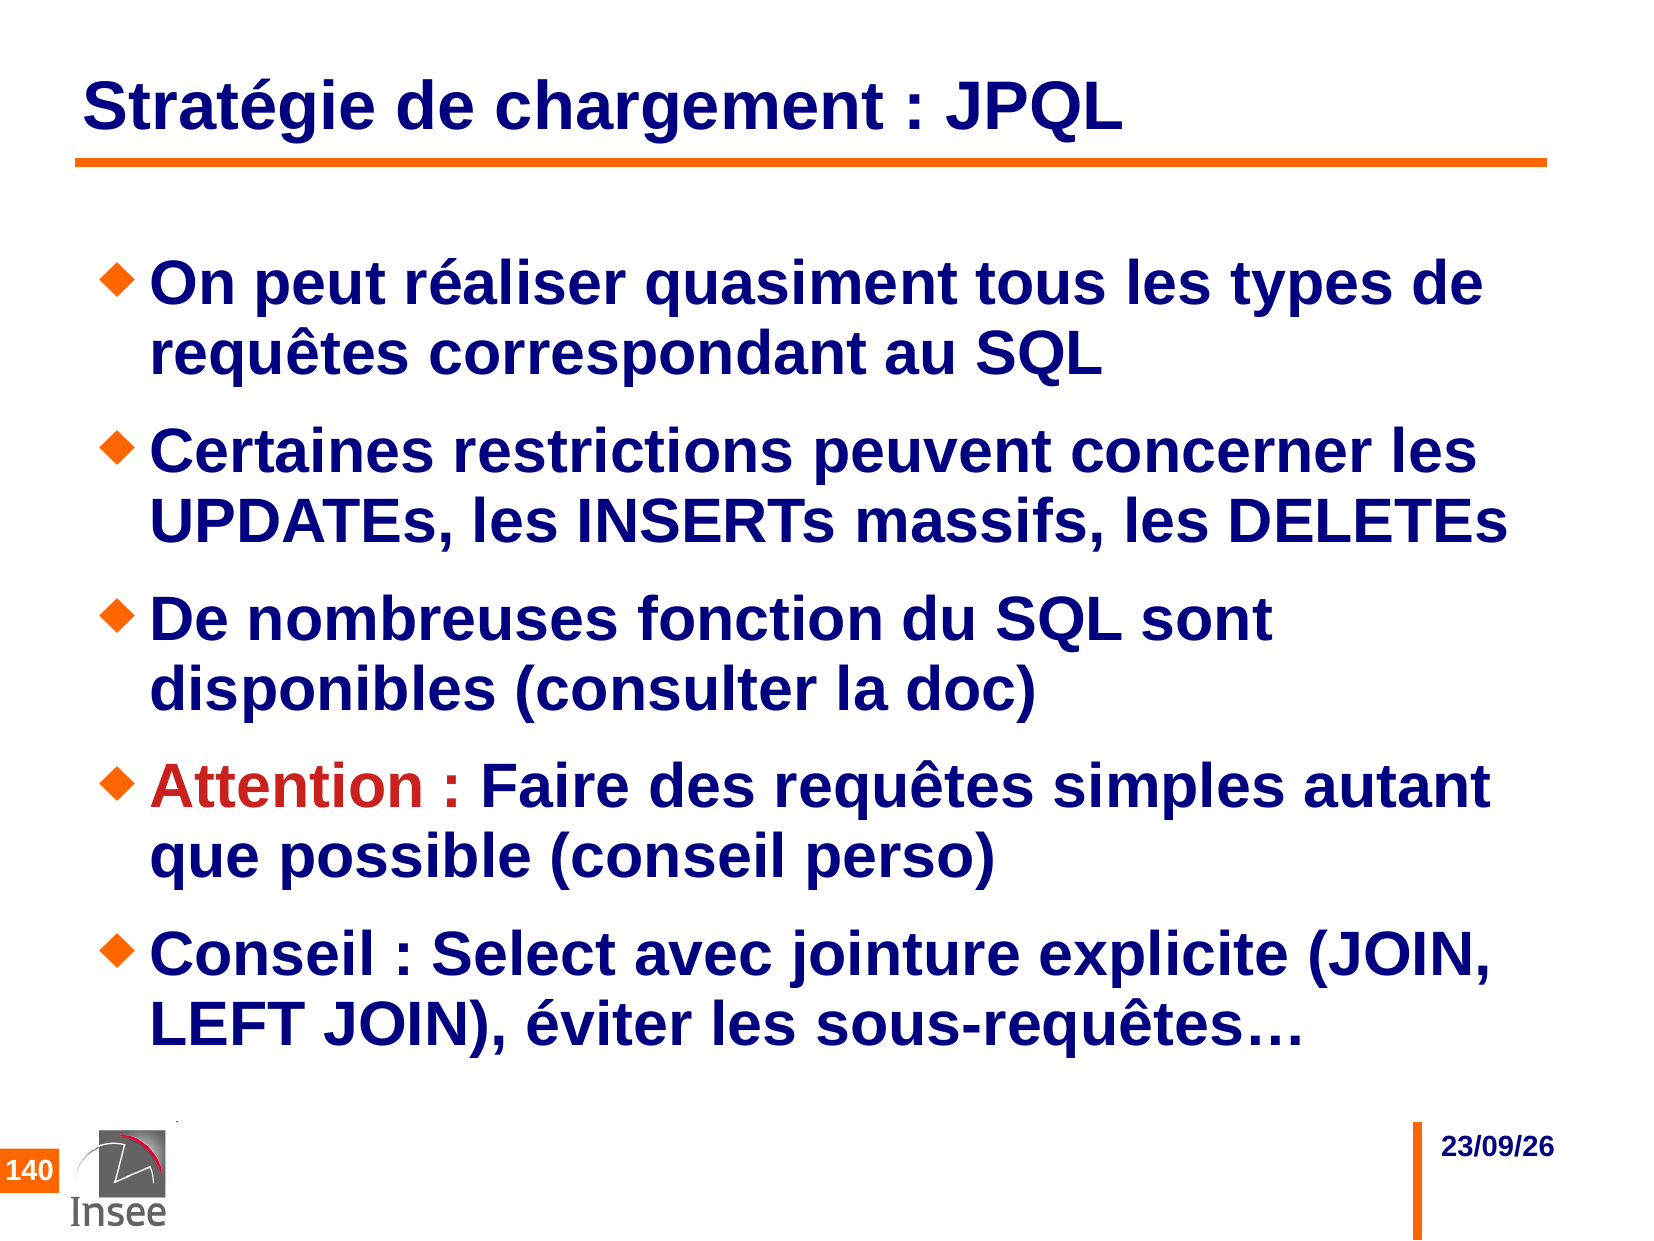

# Stratégie de chargement : JPQL
On peut réaliser quasiment tous les types de requêtes correspondant au SQL
Certaines restrictions peuvent concerner les UPDATEs, les INSERTs massifs, les DELETEs
De nombreuses fonction du SQL sont disponibles (consulter la doc)
Attention : Faire des requêtes simples autant que possible (conseil perso)
Conseil : Select avec jointure explicite (JOIN, LEFT JOIN), éviter les sous-requêtes…
140